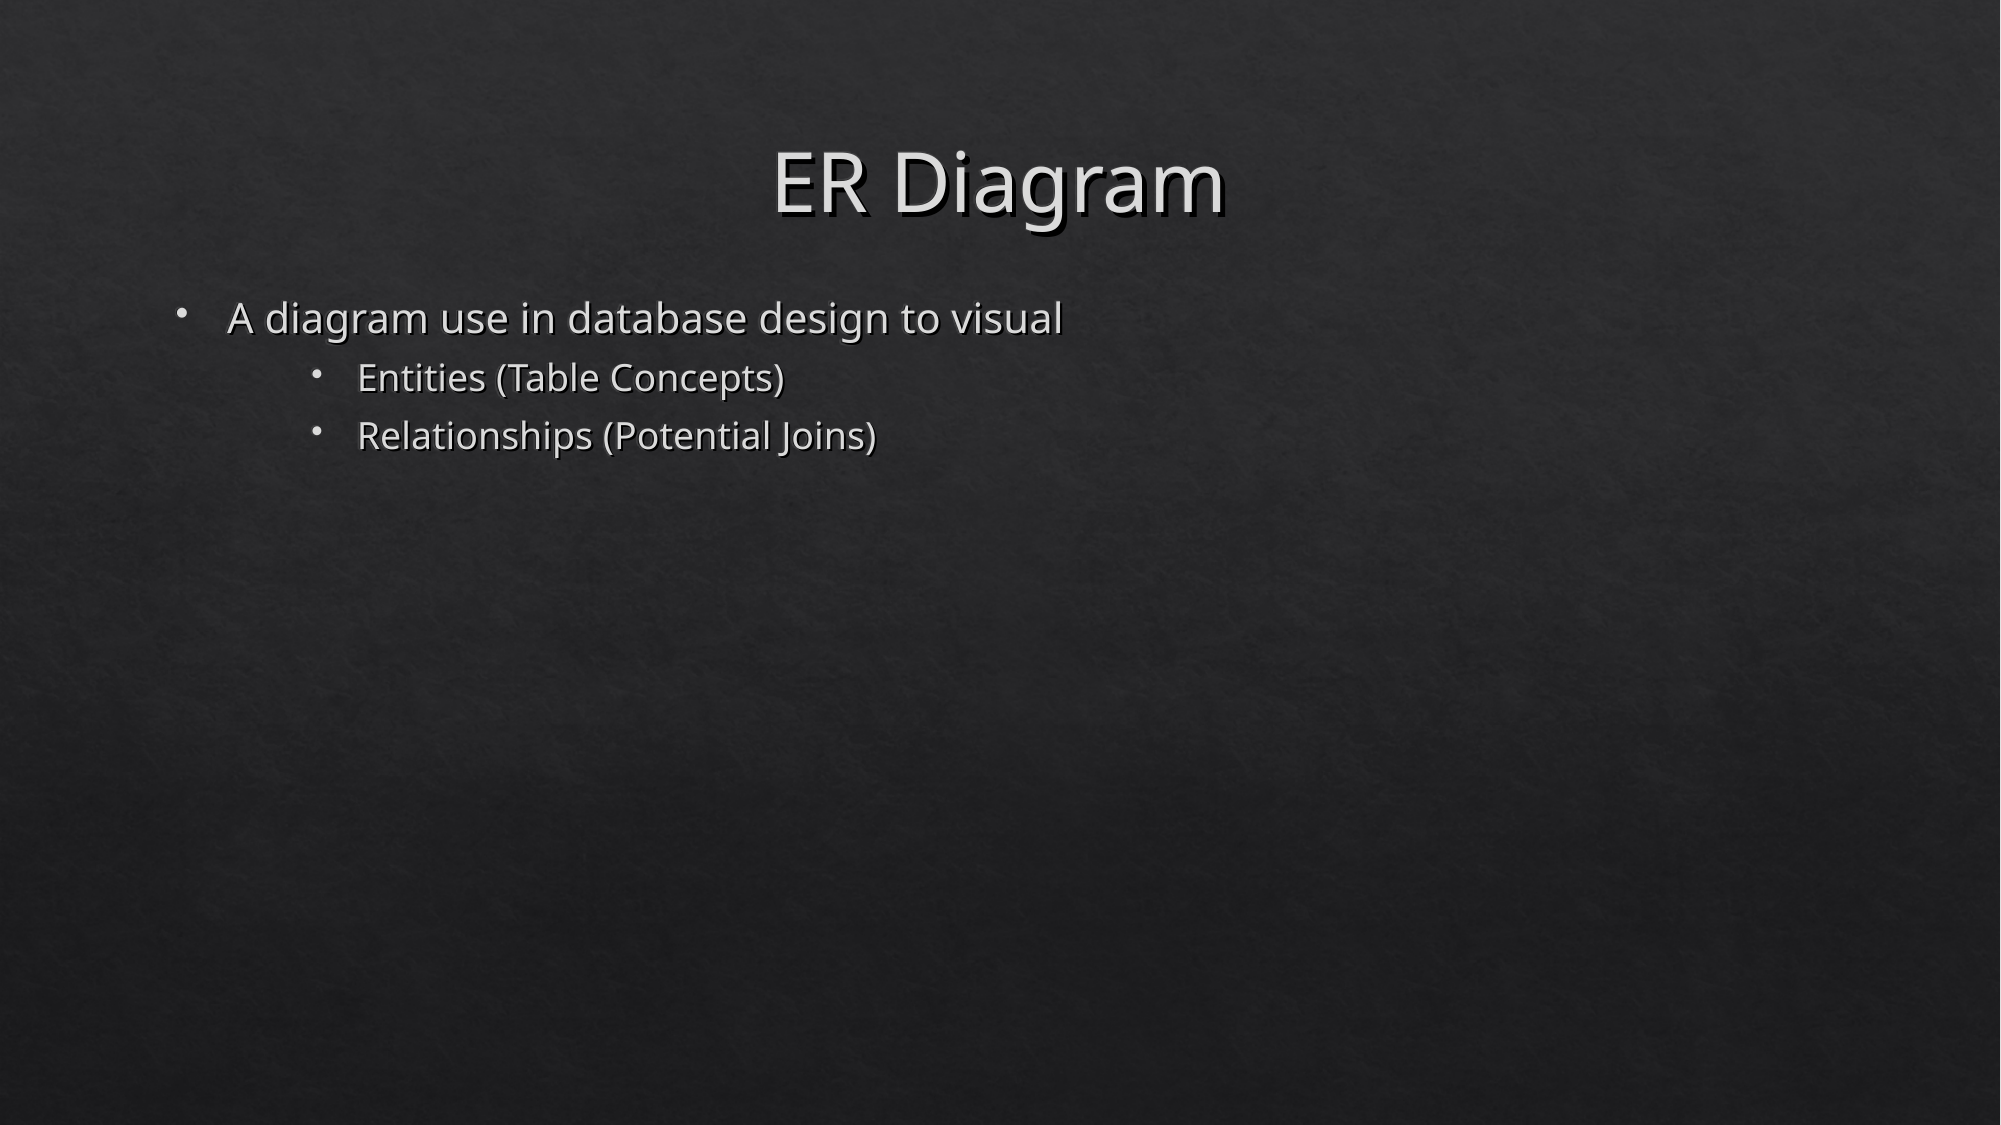

# ER Diagram
A diagram use in database design to visual
Entities (Table Concepts)
Relationships (Potential Joins)